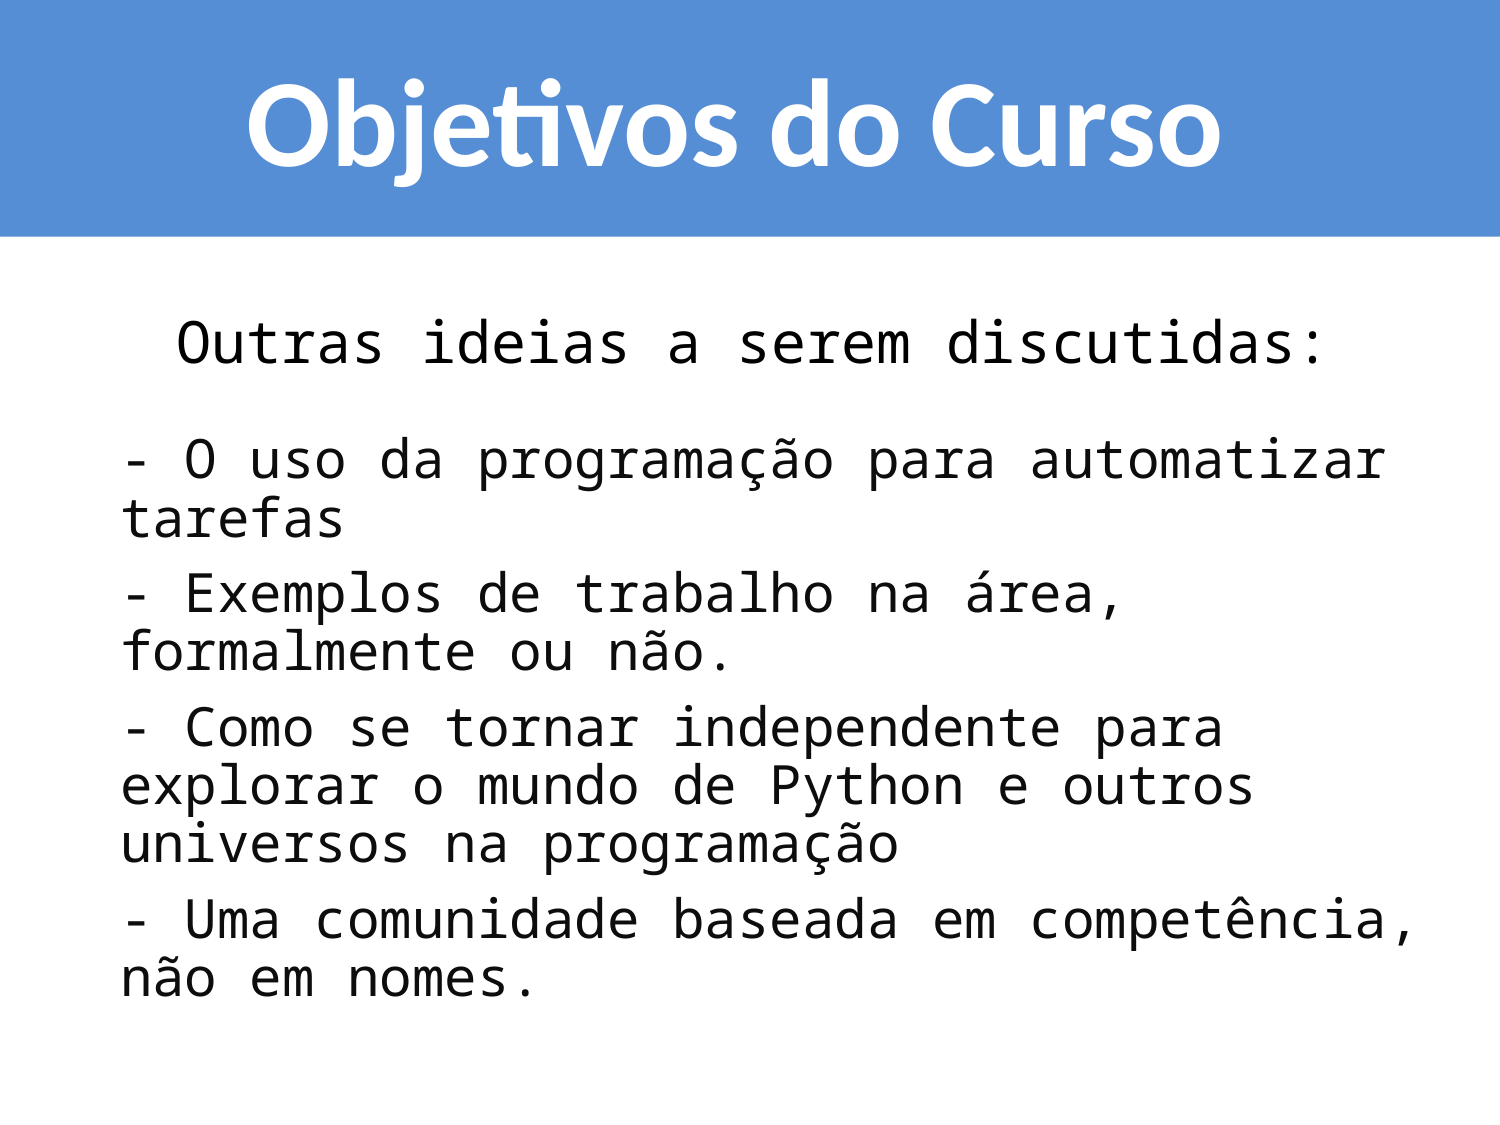

Objetivos do Curso
# Outras ideias a serem discutidas:
- O uso da programação para automatizar tarefas
- Exemplos de trabalho na área, formalmente ou não.
- Como se tornar independente para explorar o mundo de Python e outros universos na programação
- Uma comunidade baseada em competência, não em nomes.